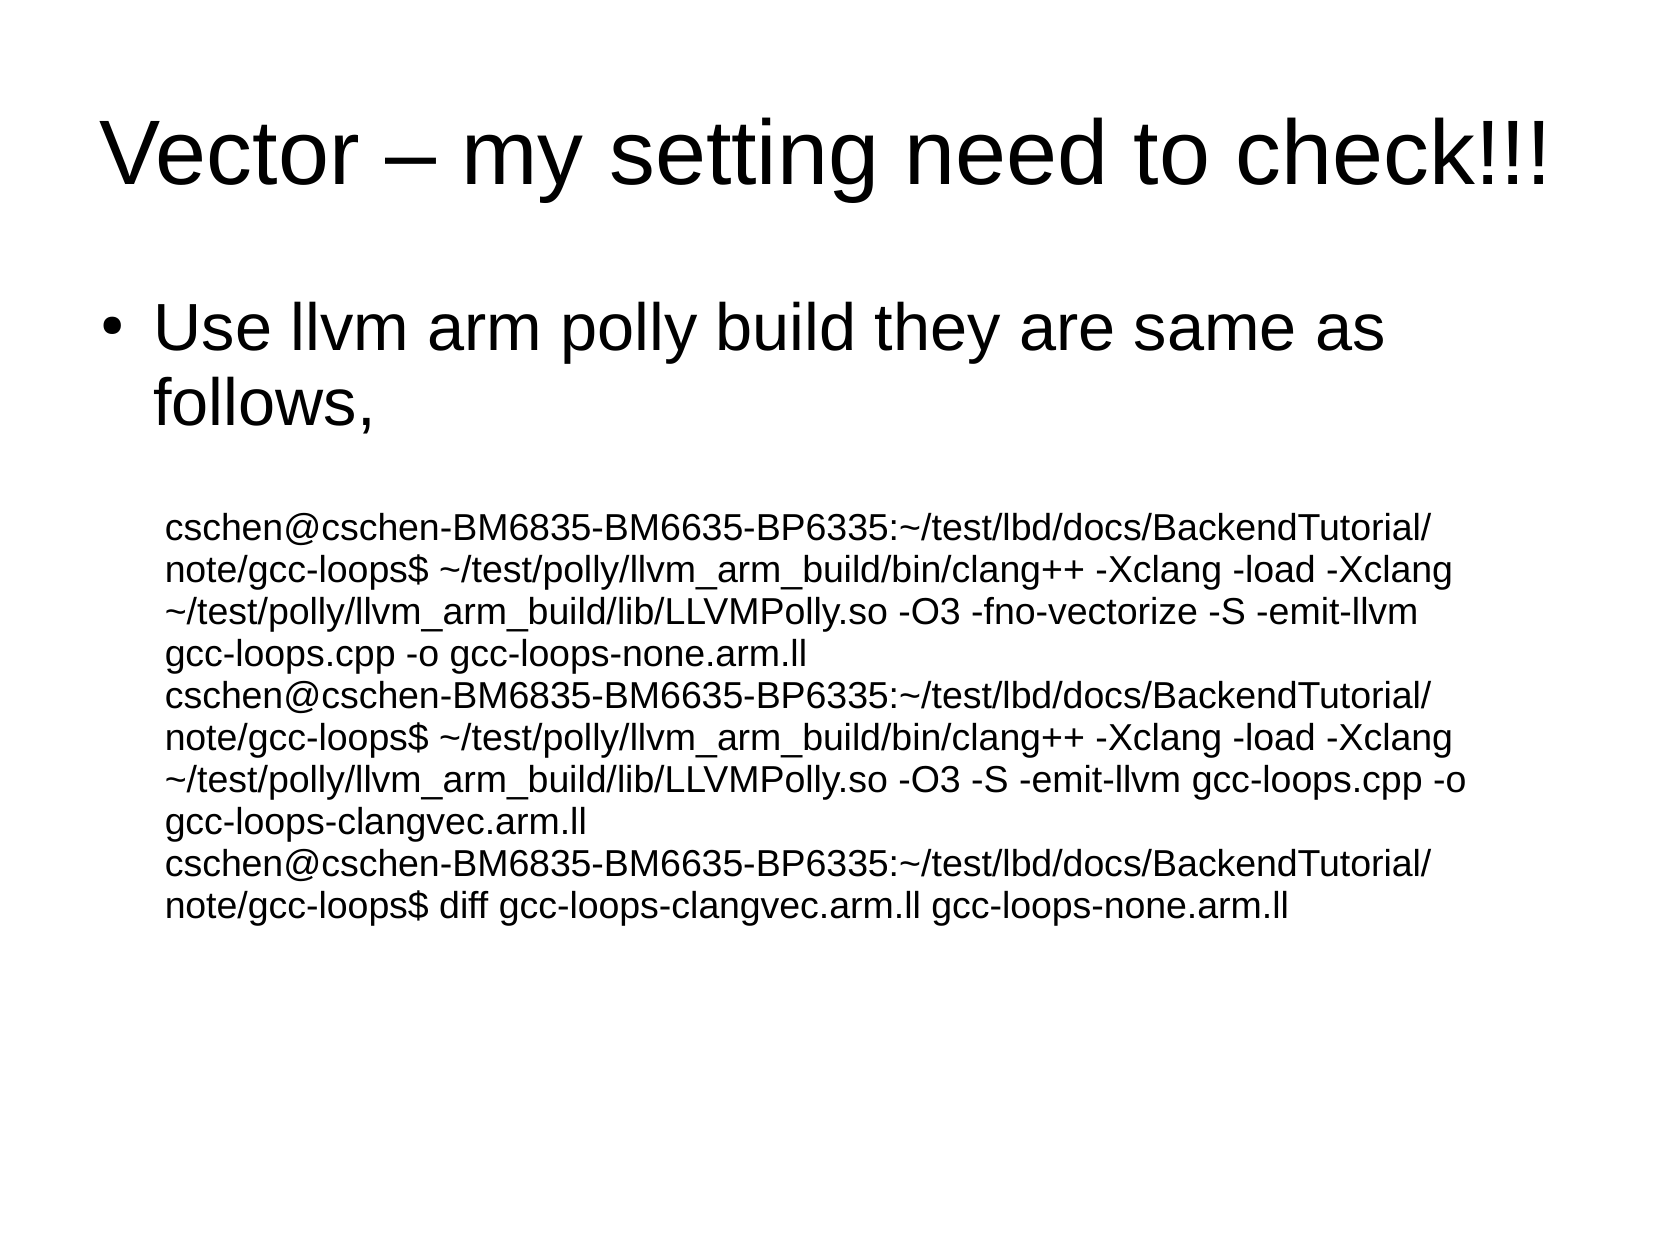

# Vector – my setting need to check!!!
Use llvm arm polly build they are same as follows,
cschen@cschen-BM6835-BM6635-BP6335:~/test/lbd/docs/BackendTutorial/note/gcc-loops$ ~/test/polly/llvm_arm_build/bin/clang++ -Xclang -load -Xclang ~/test/polly/llvm_arm_build/lib/LLVMPolly.so -O3 -fno-vectorize -S -emit-llvm gcc-loops.cpp -o gcc-loops-none.arm.ll
cschen@cschen-BM6835-BM6635-BP6335:~/test/lbd/docs/BackendTutorial/note/gcc-loops$ ~/test/polly/llvm_arm_build/bin/clang++ -Xclang -load -Xclang ~/test/polly/llvm_arm_build/lib/LLVMPolly.so -O3 -S -emit-llvm gcc-loops.cpp -o gcc-loops-clangvec.arm.ll
cschen@cschen-BM6835-BM6635-BP6335:~/test/lbd/docs/BackendTutorial/note/gcc-loops$ diff gcc-loops-clangvec.arm.ll gcc-loops-none.arm.ll